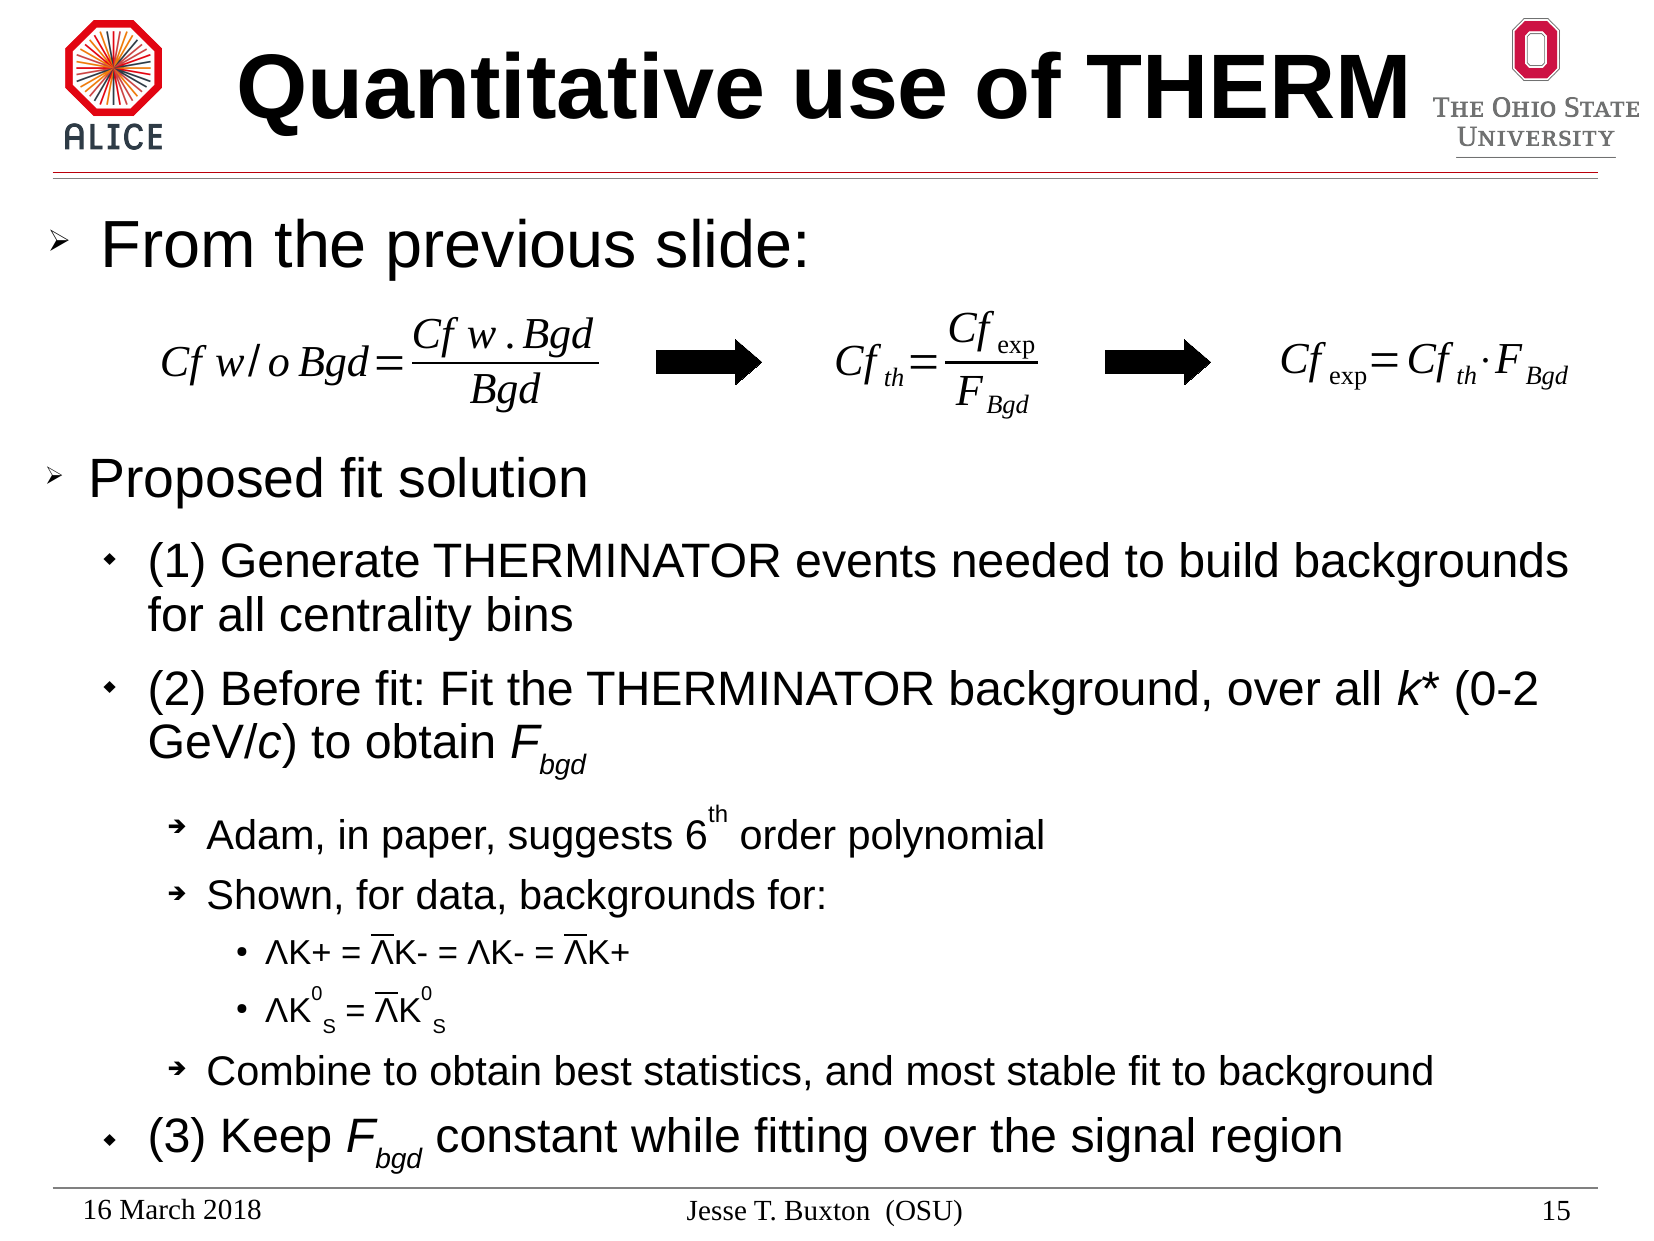

# Quantitative use of THERM
From the previous slide:
Proposed fit solution
(1) Generate THERMINATOR events needed to build backgrounds for all centrality bins
(2) Before fit: Fit the THERMINATOR background, over all k* (0-2 GeV/c) to obtain Fbgd
Adam, in paper, suggests 6th order polynomial
Shown, for data, backgrounds for:
ΛK+ = ΛK- = ΛK- = ΛK+
ΛK0S = ΛK0S
Combine to obtain best statistics, and most stable fit to background
(3) Keep Fbgd constant while fitting over the signal region
16 March 2018
Jesse T. Buxton (OSU)
15